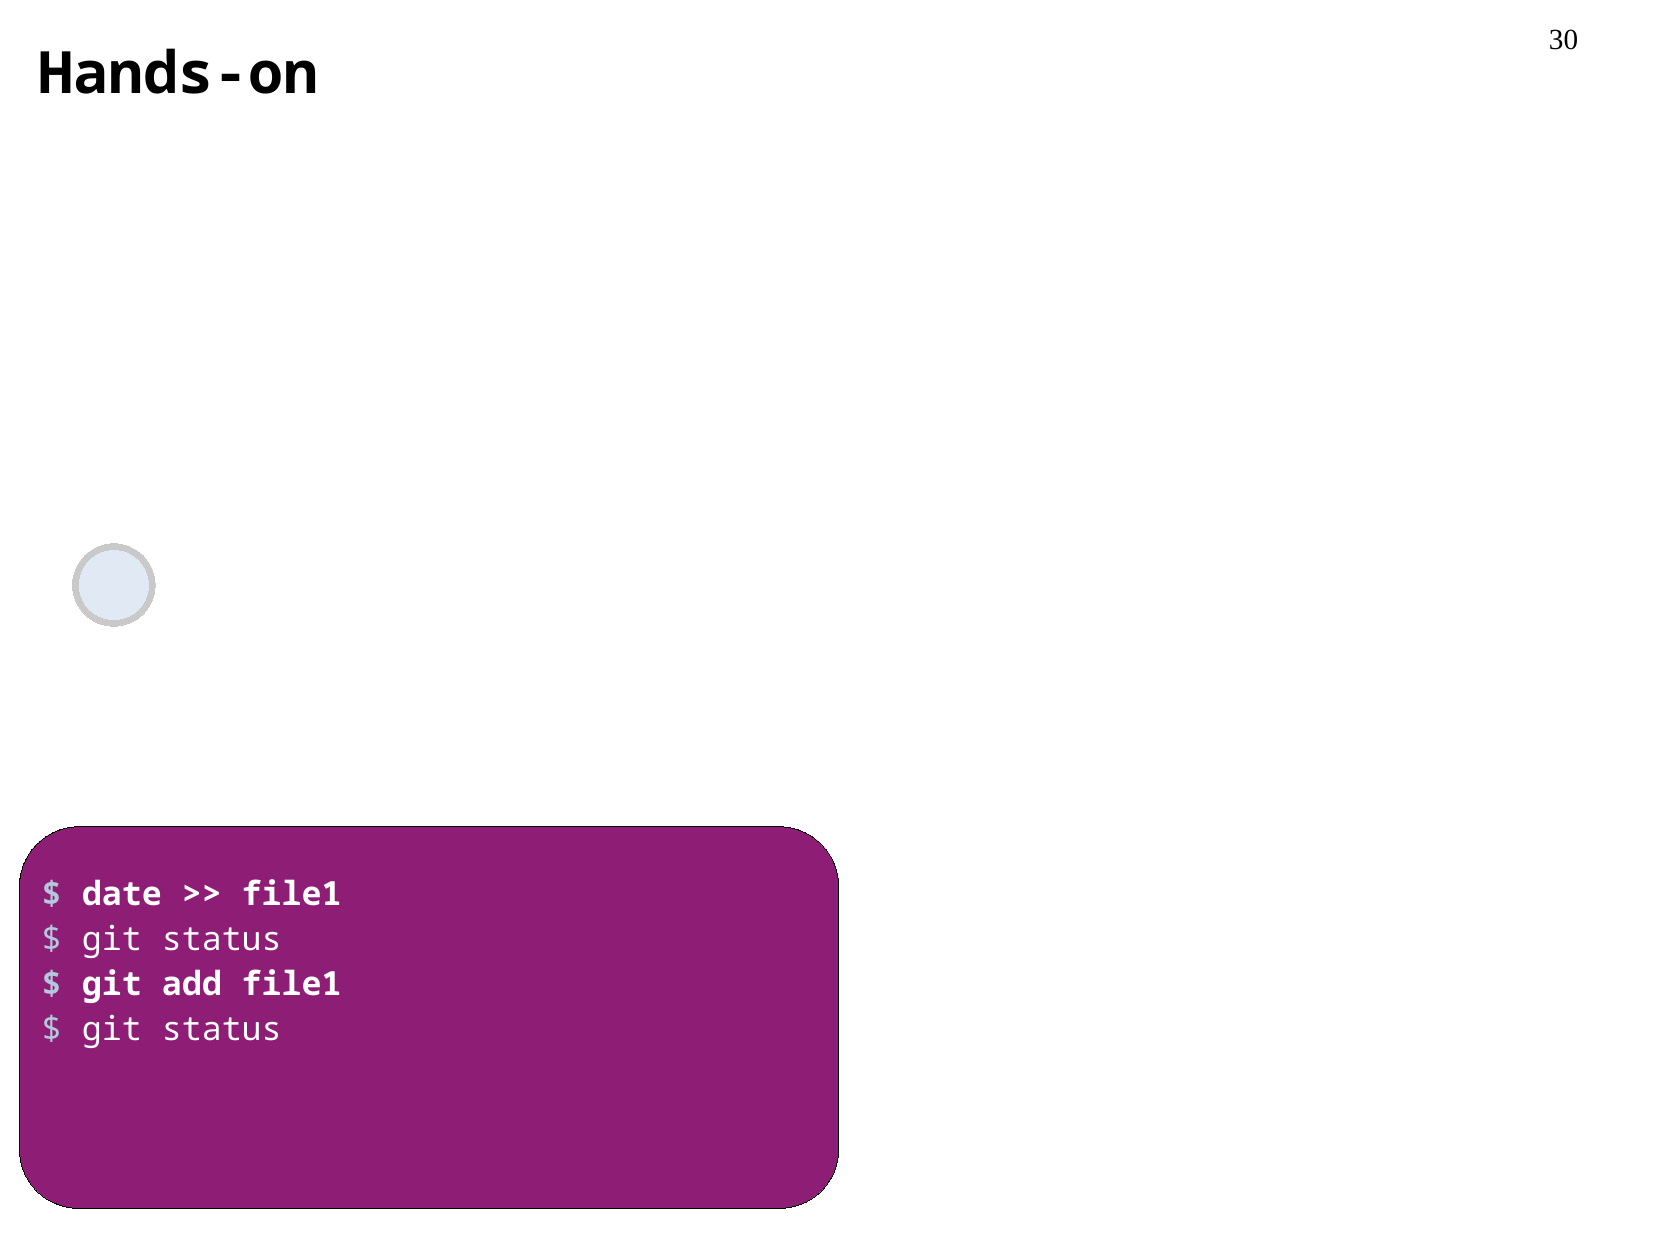

30
Hands-on
$ date >> file1
$ git status
$ git add file1
$ git status